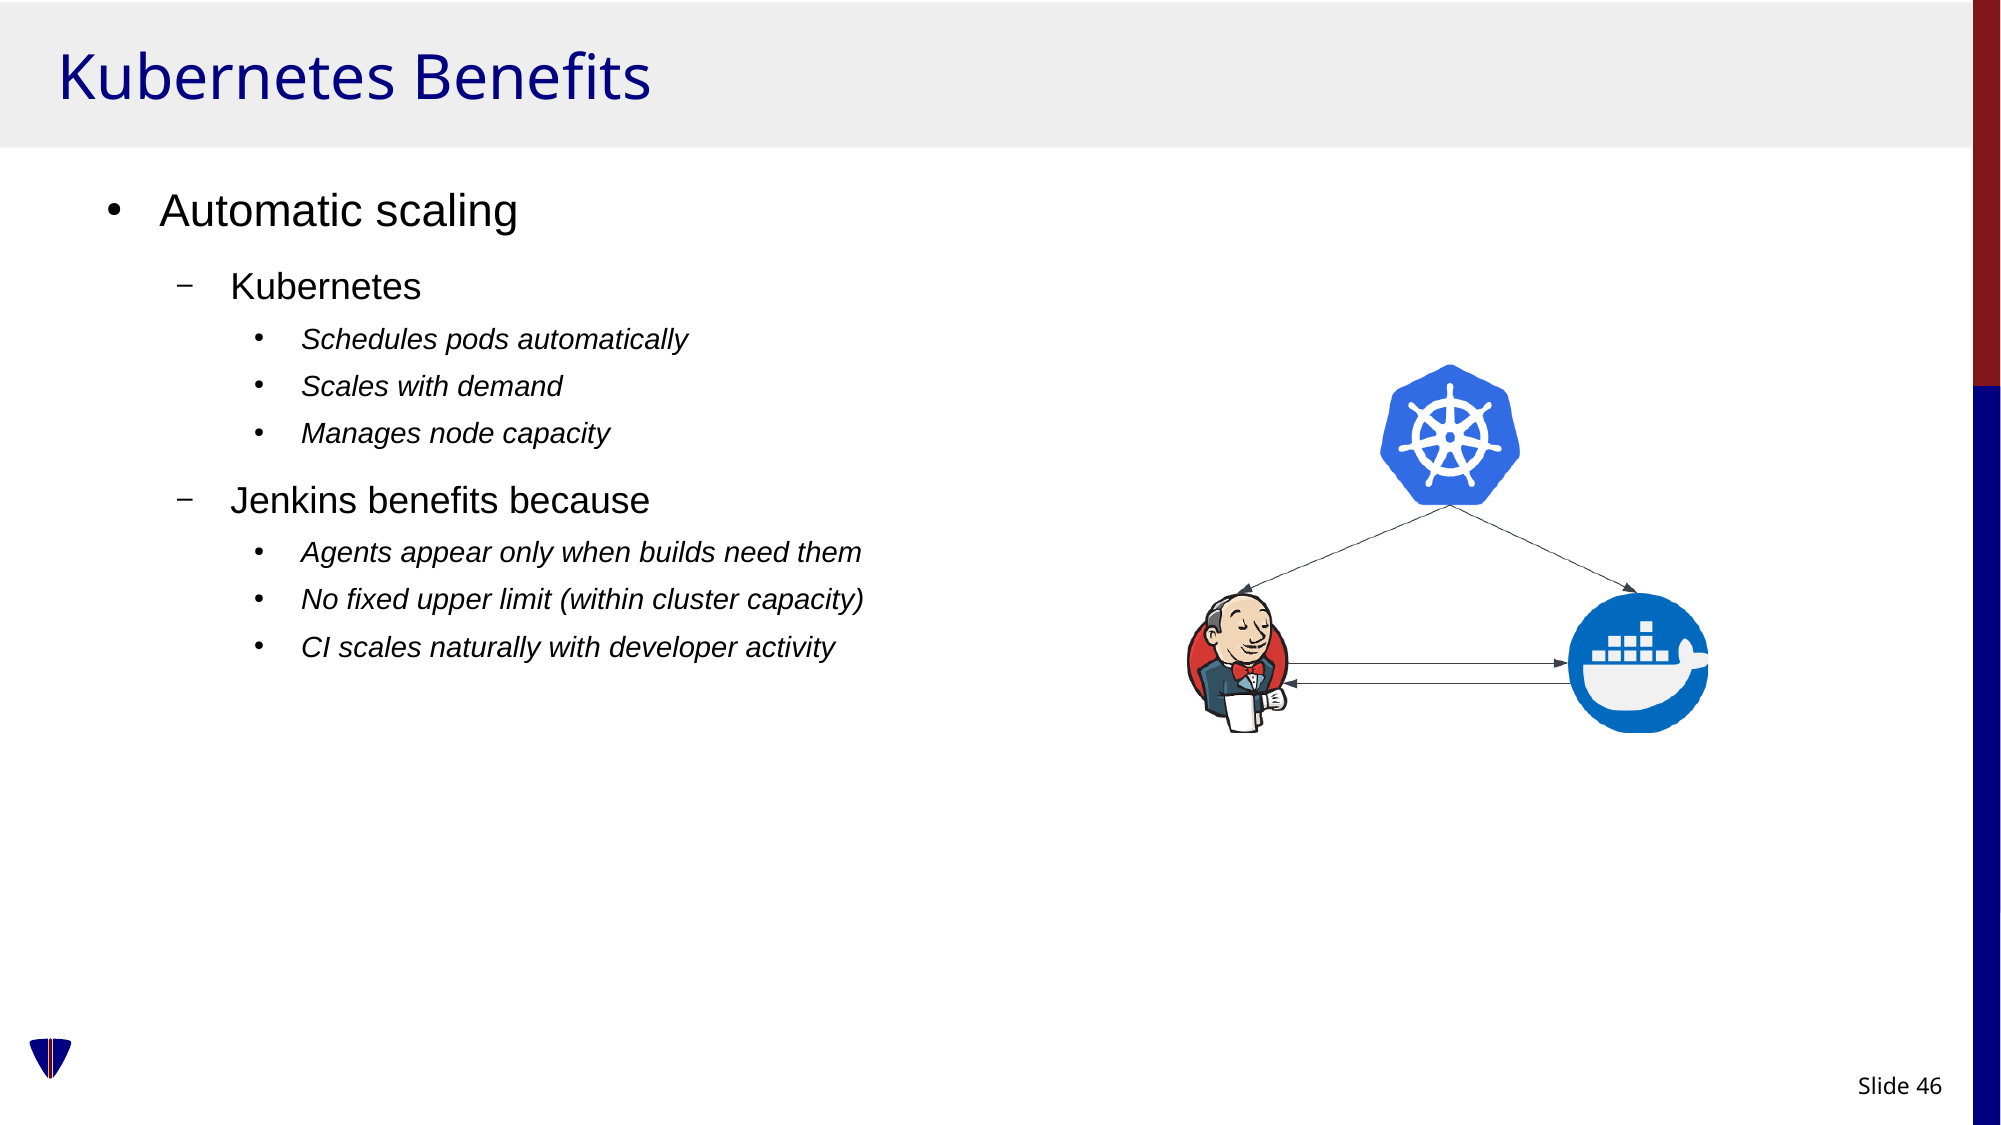

# Kubernetes Benefits
Automatic scaling
Kubernetes
Schedules pods automatically
Scales with demand
Manages node capacity
Jenkins benefits because
Agents appear only when builds need them
No fixed upper limit (within cluster capacity)
CI scales naturally with developer activity